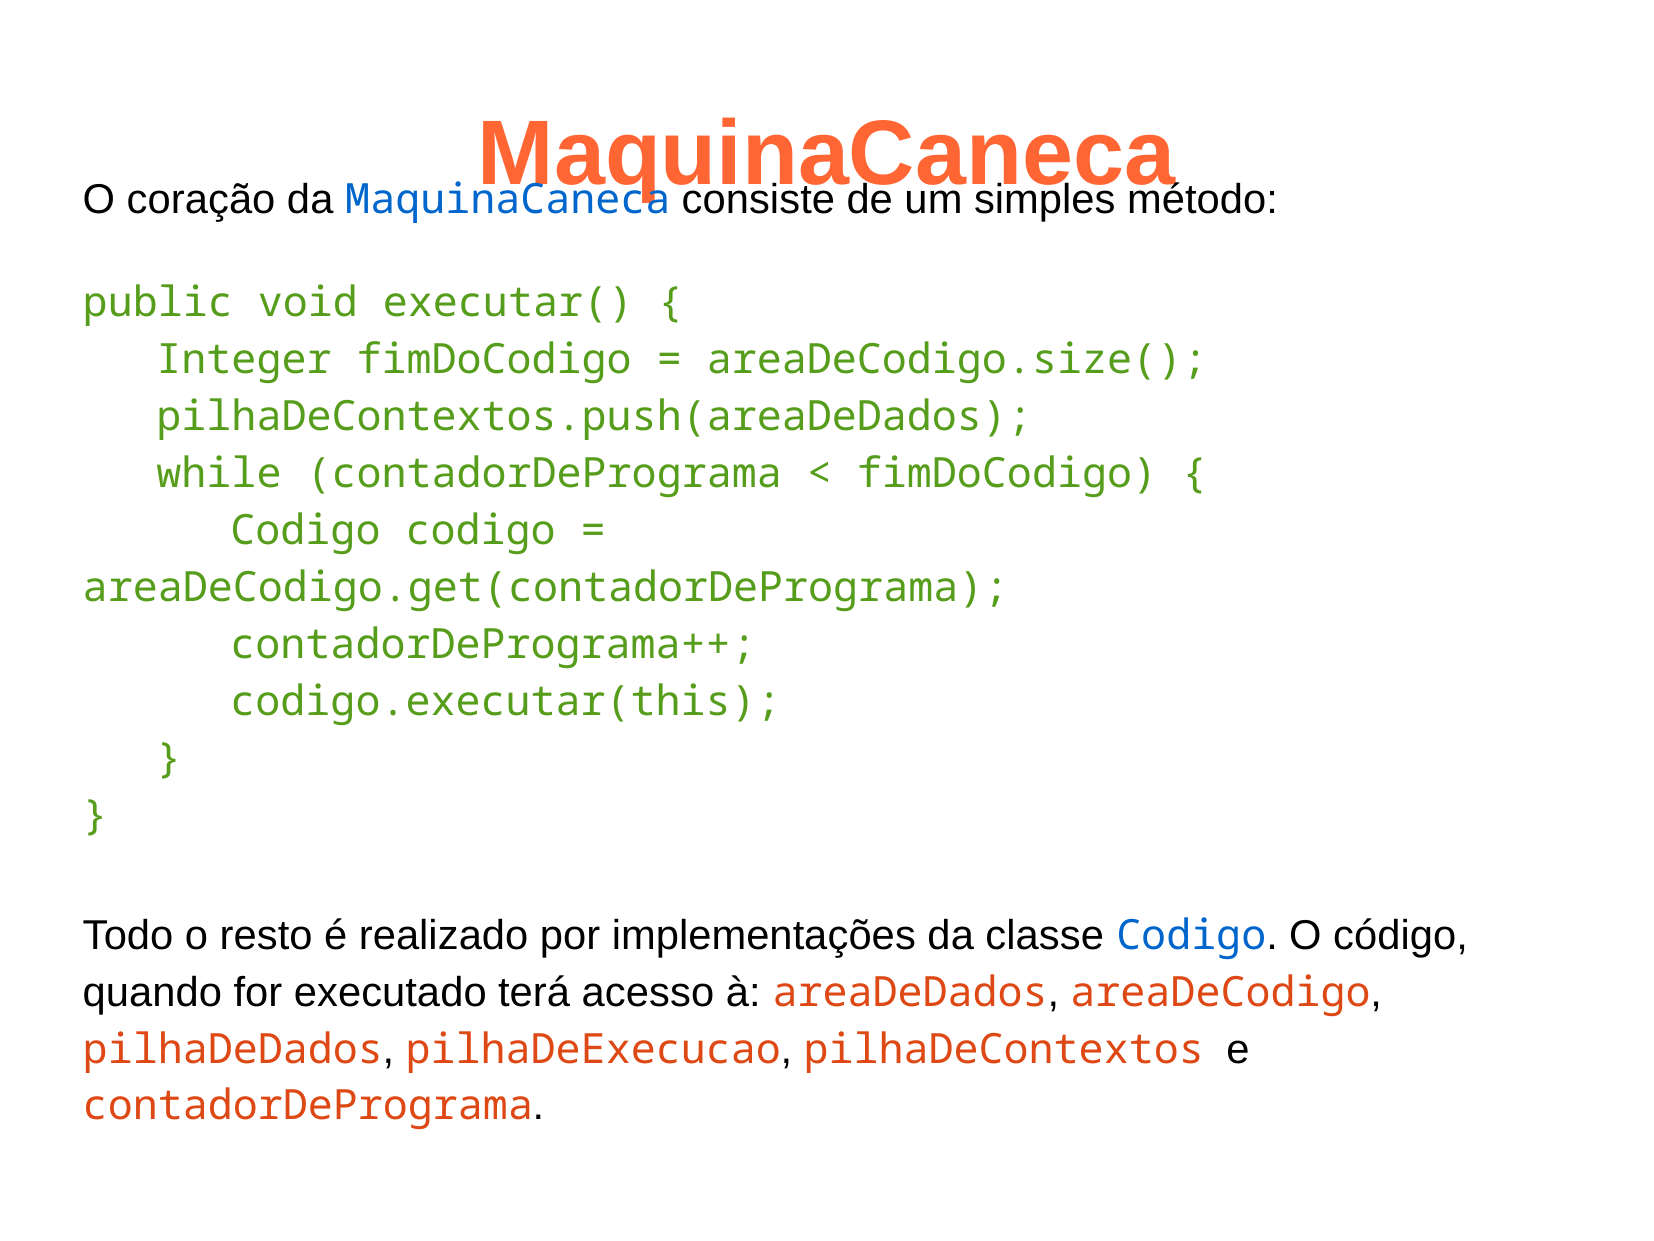

# MaquinaCaneca
O coração da MaquinaCaneca consiste de um simples método:
public void executar() {
	Integer fimDoCodigo = areaDeCodigo.size();
	pilhaDeContextos.push(areaDeDados);
	while (contadorDePrograma < fimDoCodigo) {
		Codigo codigo = areaDeCodigo.get(contadorDePrograma);
		contadorDePrograma++;
		codigo.executar(this);
	}
}
Todo o resto é realizado por implementações da classe Codigo. O código, quando for executado terá acesso à: areaDeDados, areaDeCodigo, pilhaDeDados, pilhaDeExecucao, pilhaDeContextos e contadorDePrograma.